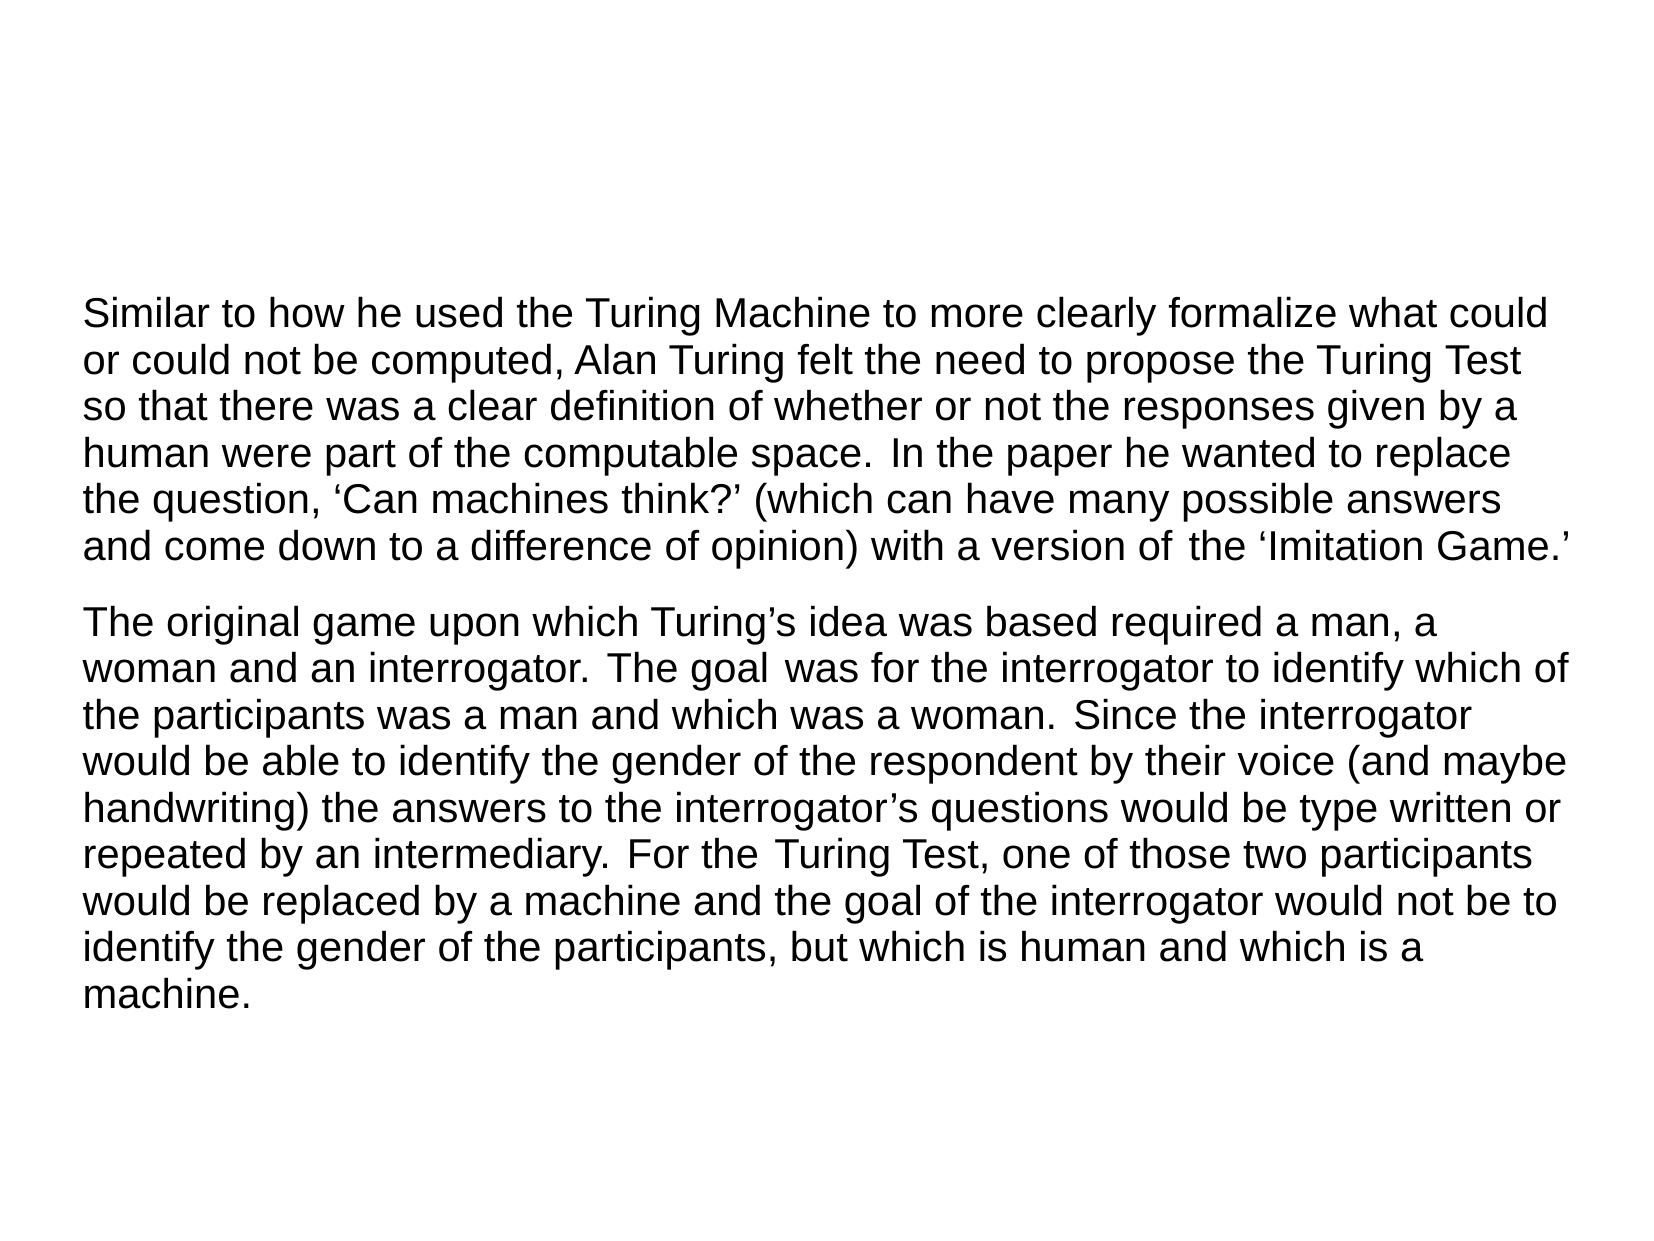

# Similar to how he used the Turing Machine to more clearly formalize what could or could not be computed, Alan Turing felt the need to propose the Turing Test so that there was a clear definition of whether or not the responses given by a human were part of the computable space. In the paper he wanted to replace the question, ‘Can machines think?’ (which can have many possible answers and come down to a difference of opinion) with a version of the ‘Imitation Game.’
The original game upon which Turing’s idea was based required a man, a woman and an interrogator. The goal was for the interrogator to identify which of the participants was a man and which was a woman. Since the interrogator would be able to identify the gender of the respondent by their voice (and maybe handwriting) the answers to the interrogator’s questions would be type written or repeated by an intermediary. For the Turing Test, one of those two participants would be replaced by a machine and the goal of the interrogator would not be to identify the gender of the participants, but which is human and which is a machine.